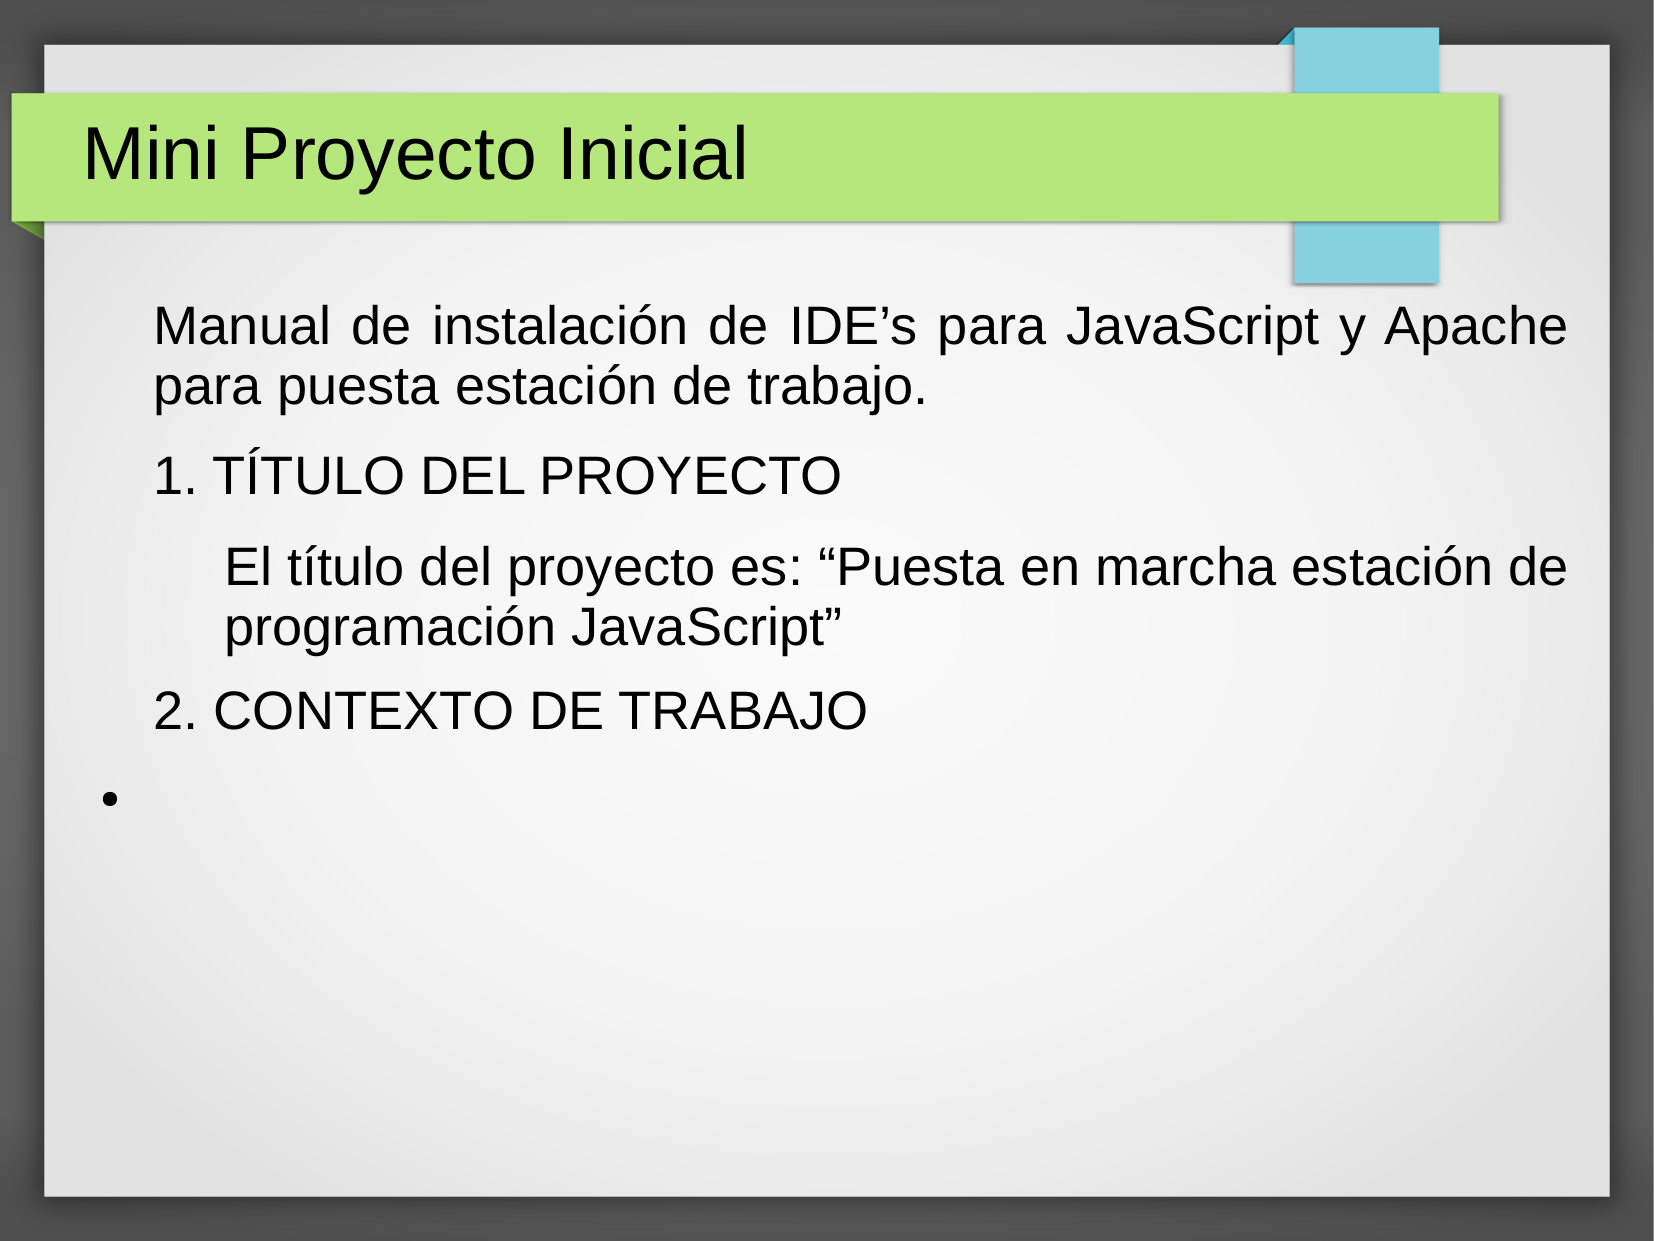

# Mini Proyecto Inicial
Manual de instalación de IDE’s para JavaScript y Apache para puesta estación de trabajo.
1. TÍTULO DEL PROYECTO
El título del proyecto es: “Puesta en marcha estación de programación JavaScript”
2. CONTEXTO DE TRABAJO